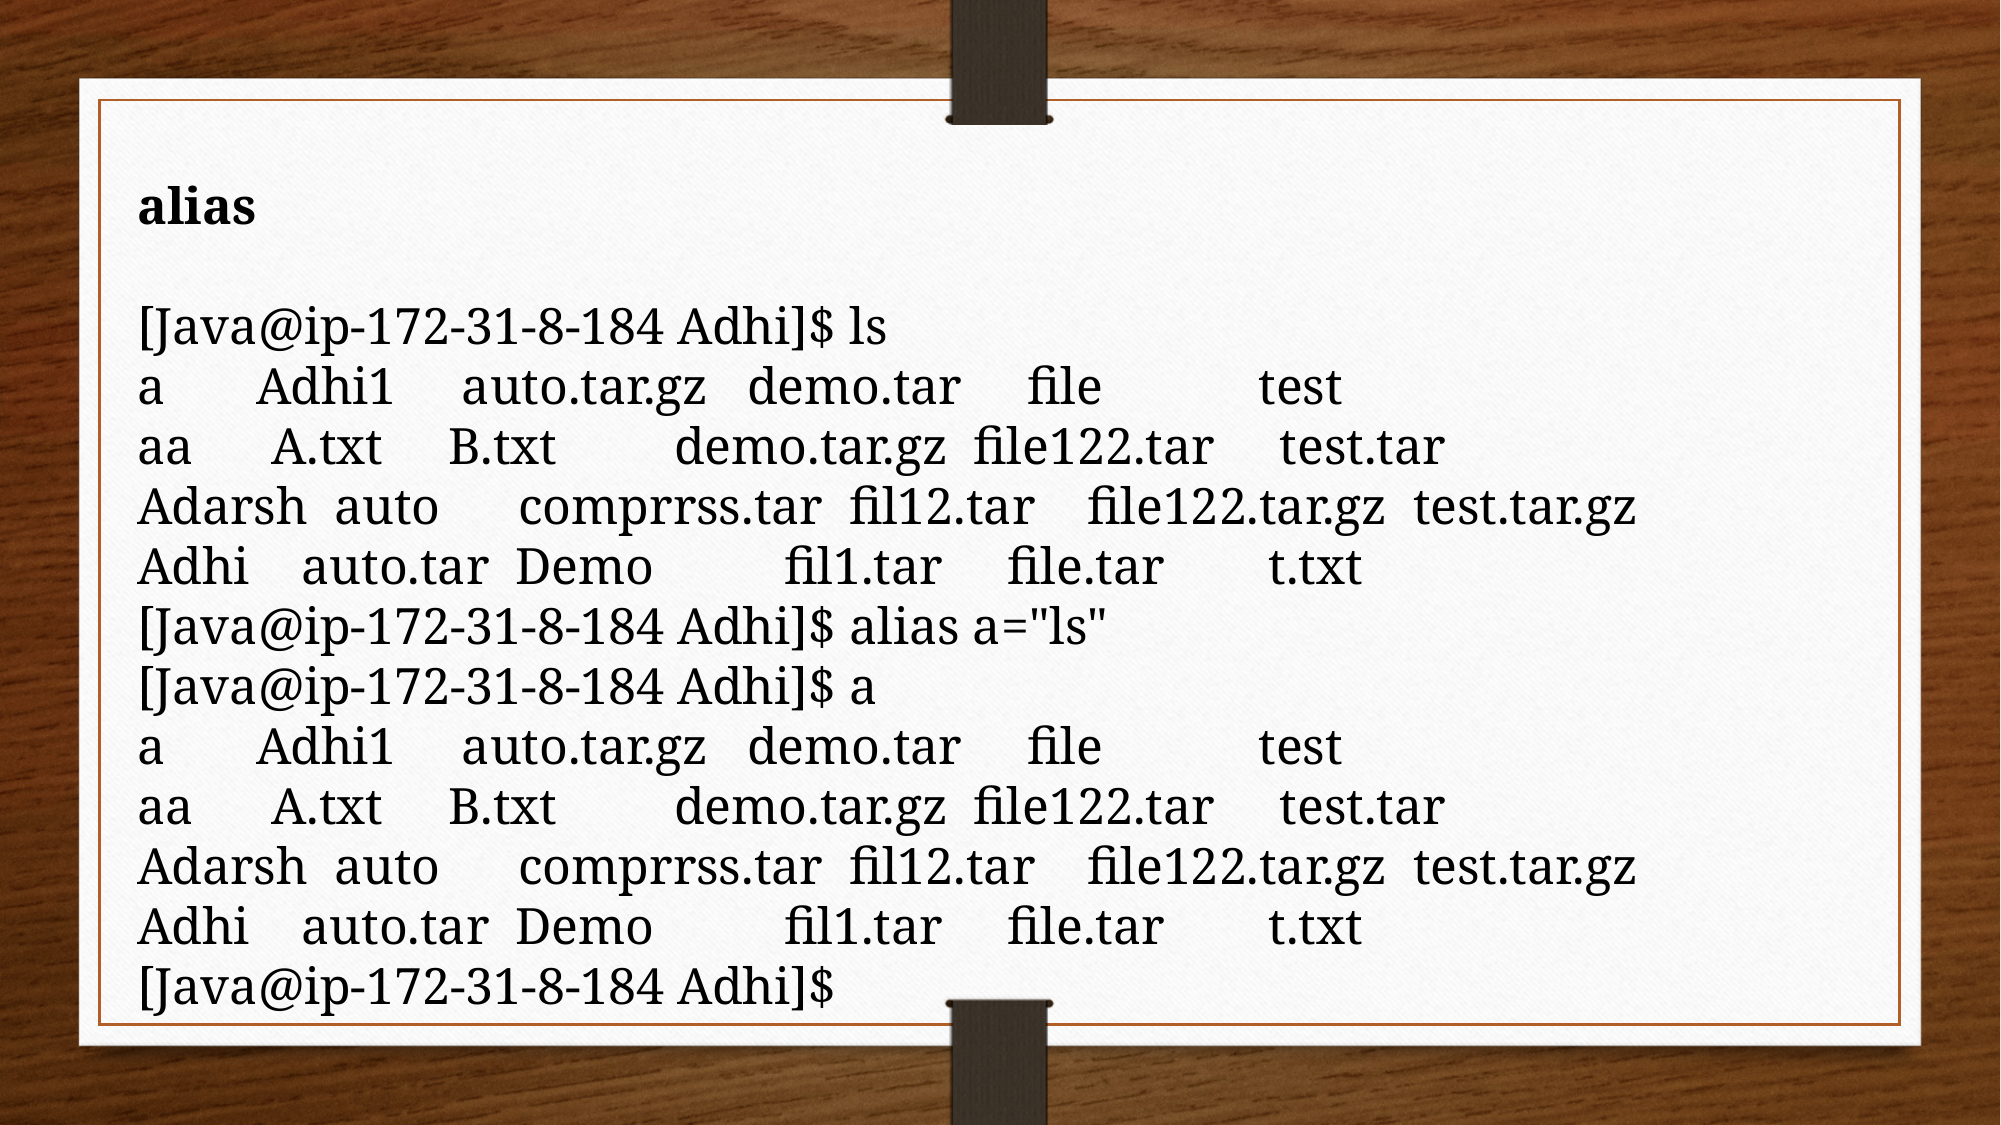

alias
[Java@ip-172-31-8-184 Adhi]$ ls
a       Adhi1     auto.tar.gz   demo.tar     file            test
aa      A.txt     B.txt         demo.tar.gz  file122.tar     test.tar
Adarsh  auto      comprrss.tar  fil12.tar    file122.tar.gz  test.tar.gz
Adhi    auto.tar  Demo          fil1.tar     file.tar        t.txt
[Java@ip-172-31-8-184 Adhi]$ alias a="ls"
[Java@ip-172-31-8-184 Adhi]$ a
a       Adhi1     auto.tar.gz   demo.tar     file            test
aa      A.txt     B.txt         demo.tar.gz  file122.tar     test.tar
Adarsh  auto      comprrss.tar  fil12.tar    file122.tar.gz  test.tar.gz
Adhi    auto.tar  Demo          fil1.tar     file.tar        t.txt
[Java@ip-172-31-8-184 Adhi]$